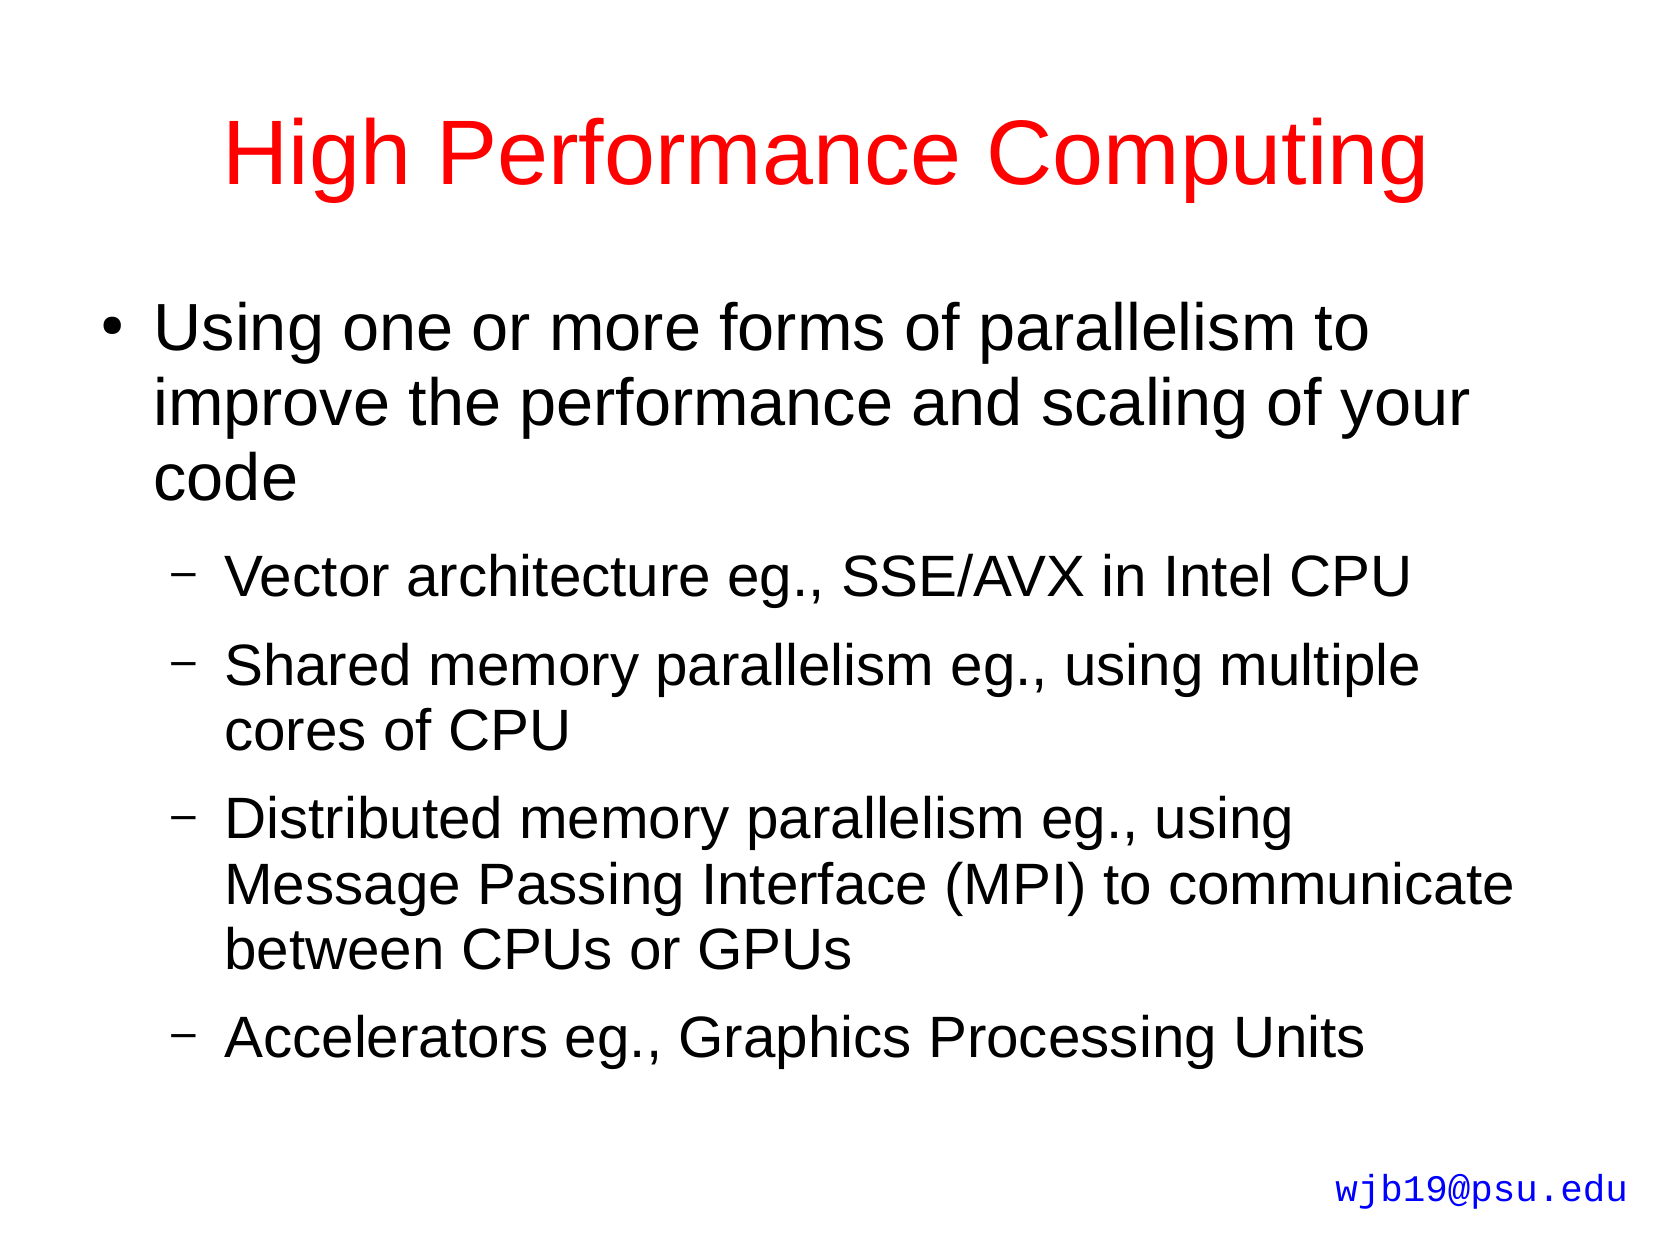

# High Performance Computing
Using one or more forms of parallelism to improve the performance and scaling of your code
Vector architecture eg., SSE/AVX in Intel CPU
Shared memory parallelism eg., using multiple cores of CPU
Distributed memory parallelism eg., using Message Passing Interface (MPI) to communicate between CPUs or GPUs
Accelerators eg., Graphics Processing Units
wjb19@psu.edu